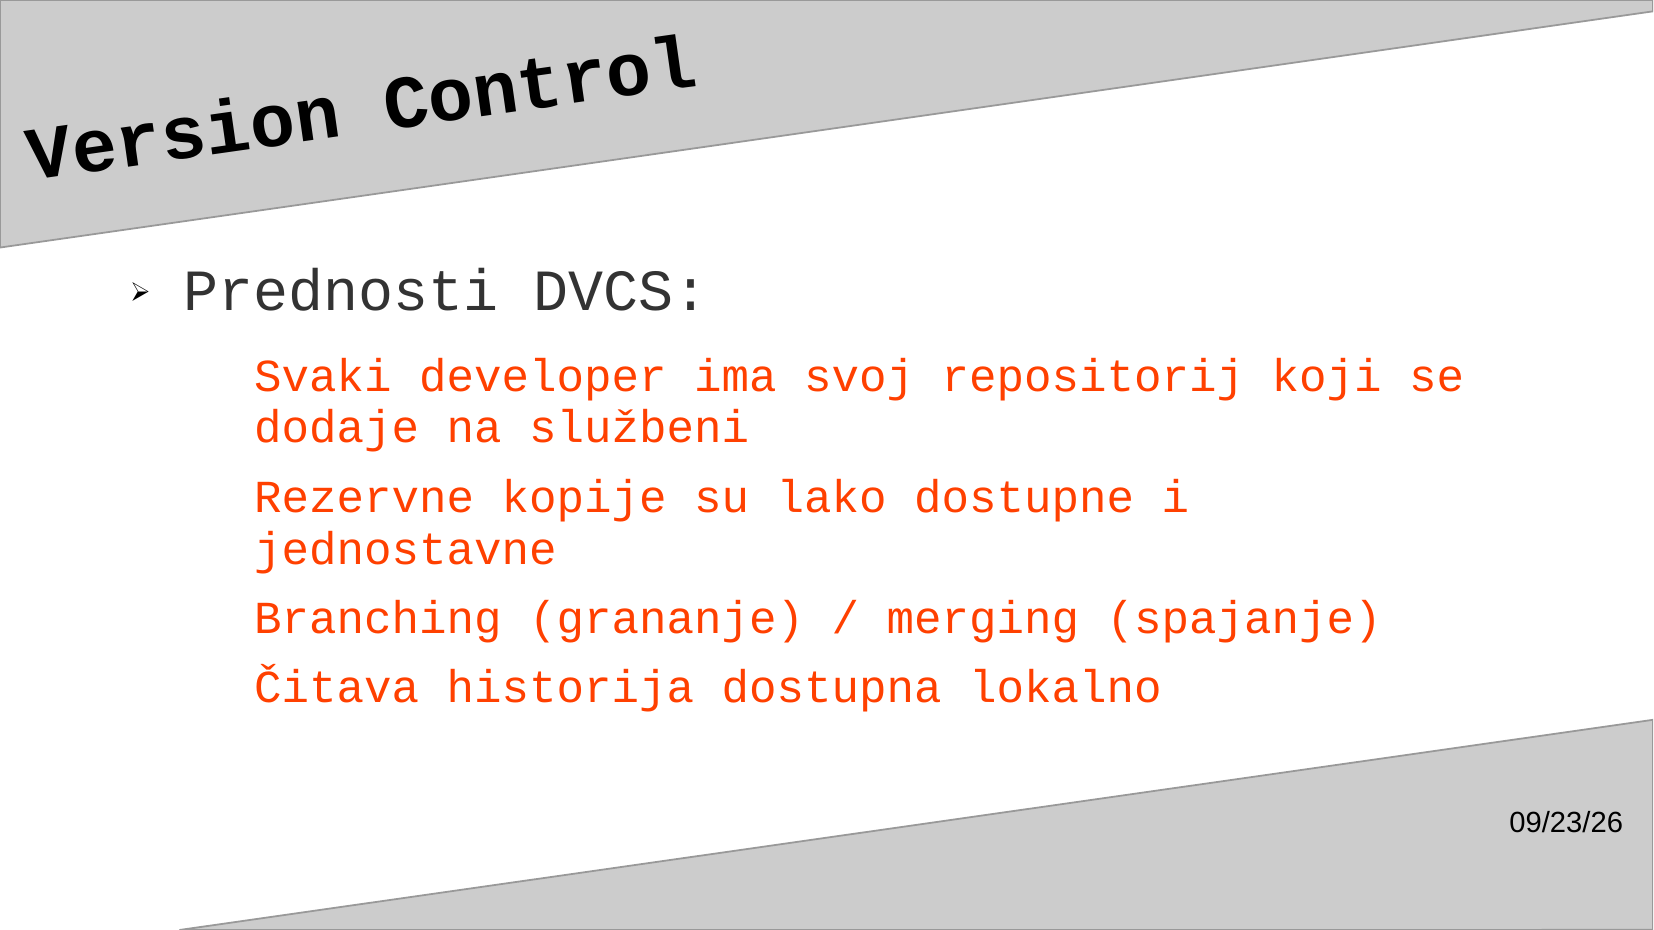

# Version Control
Prednosti DVCS:
Svaki developer ima svoj repositorij koji se dodaje na službeni
Rezervne kopije su lako dostupne i jednostavne
Branching (grananje) / merging (spajanje)
Čitava historija dostupna lokalno
14